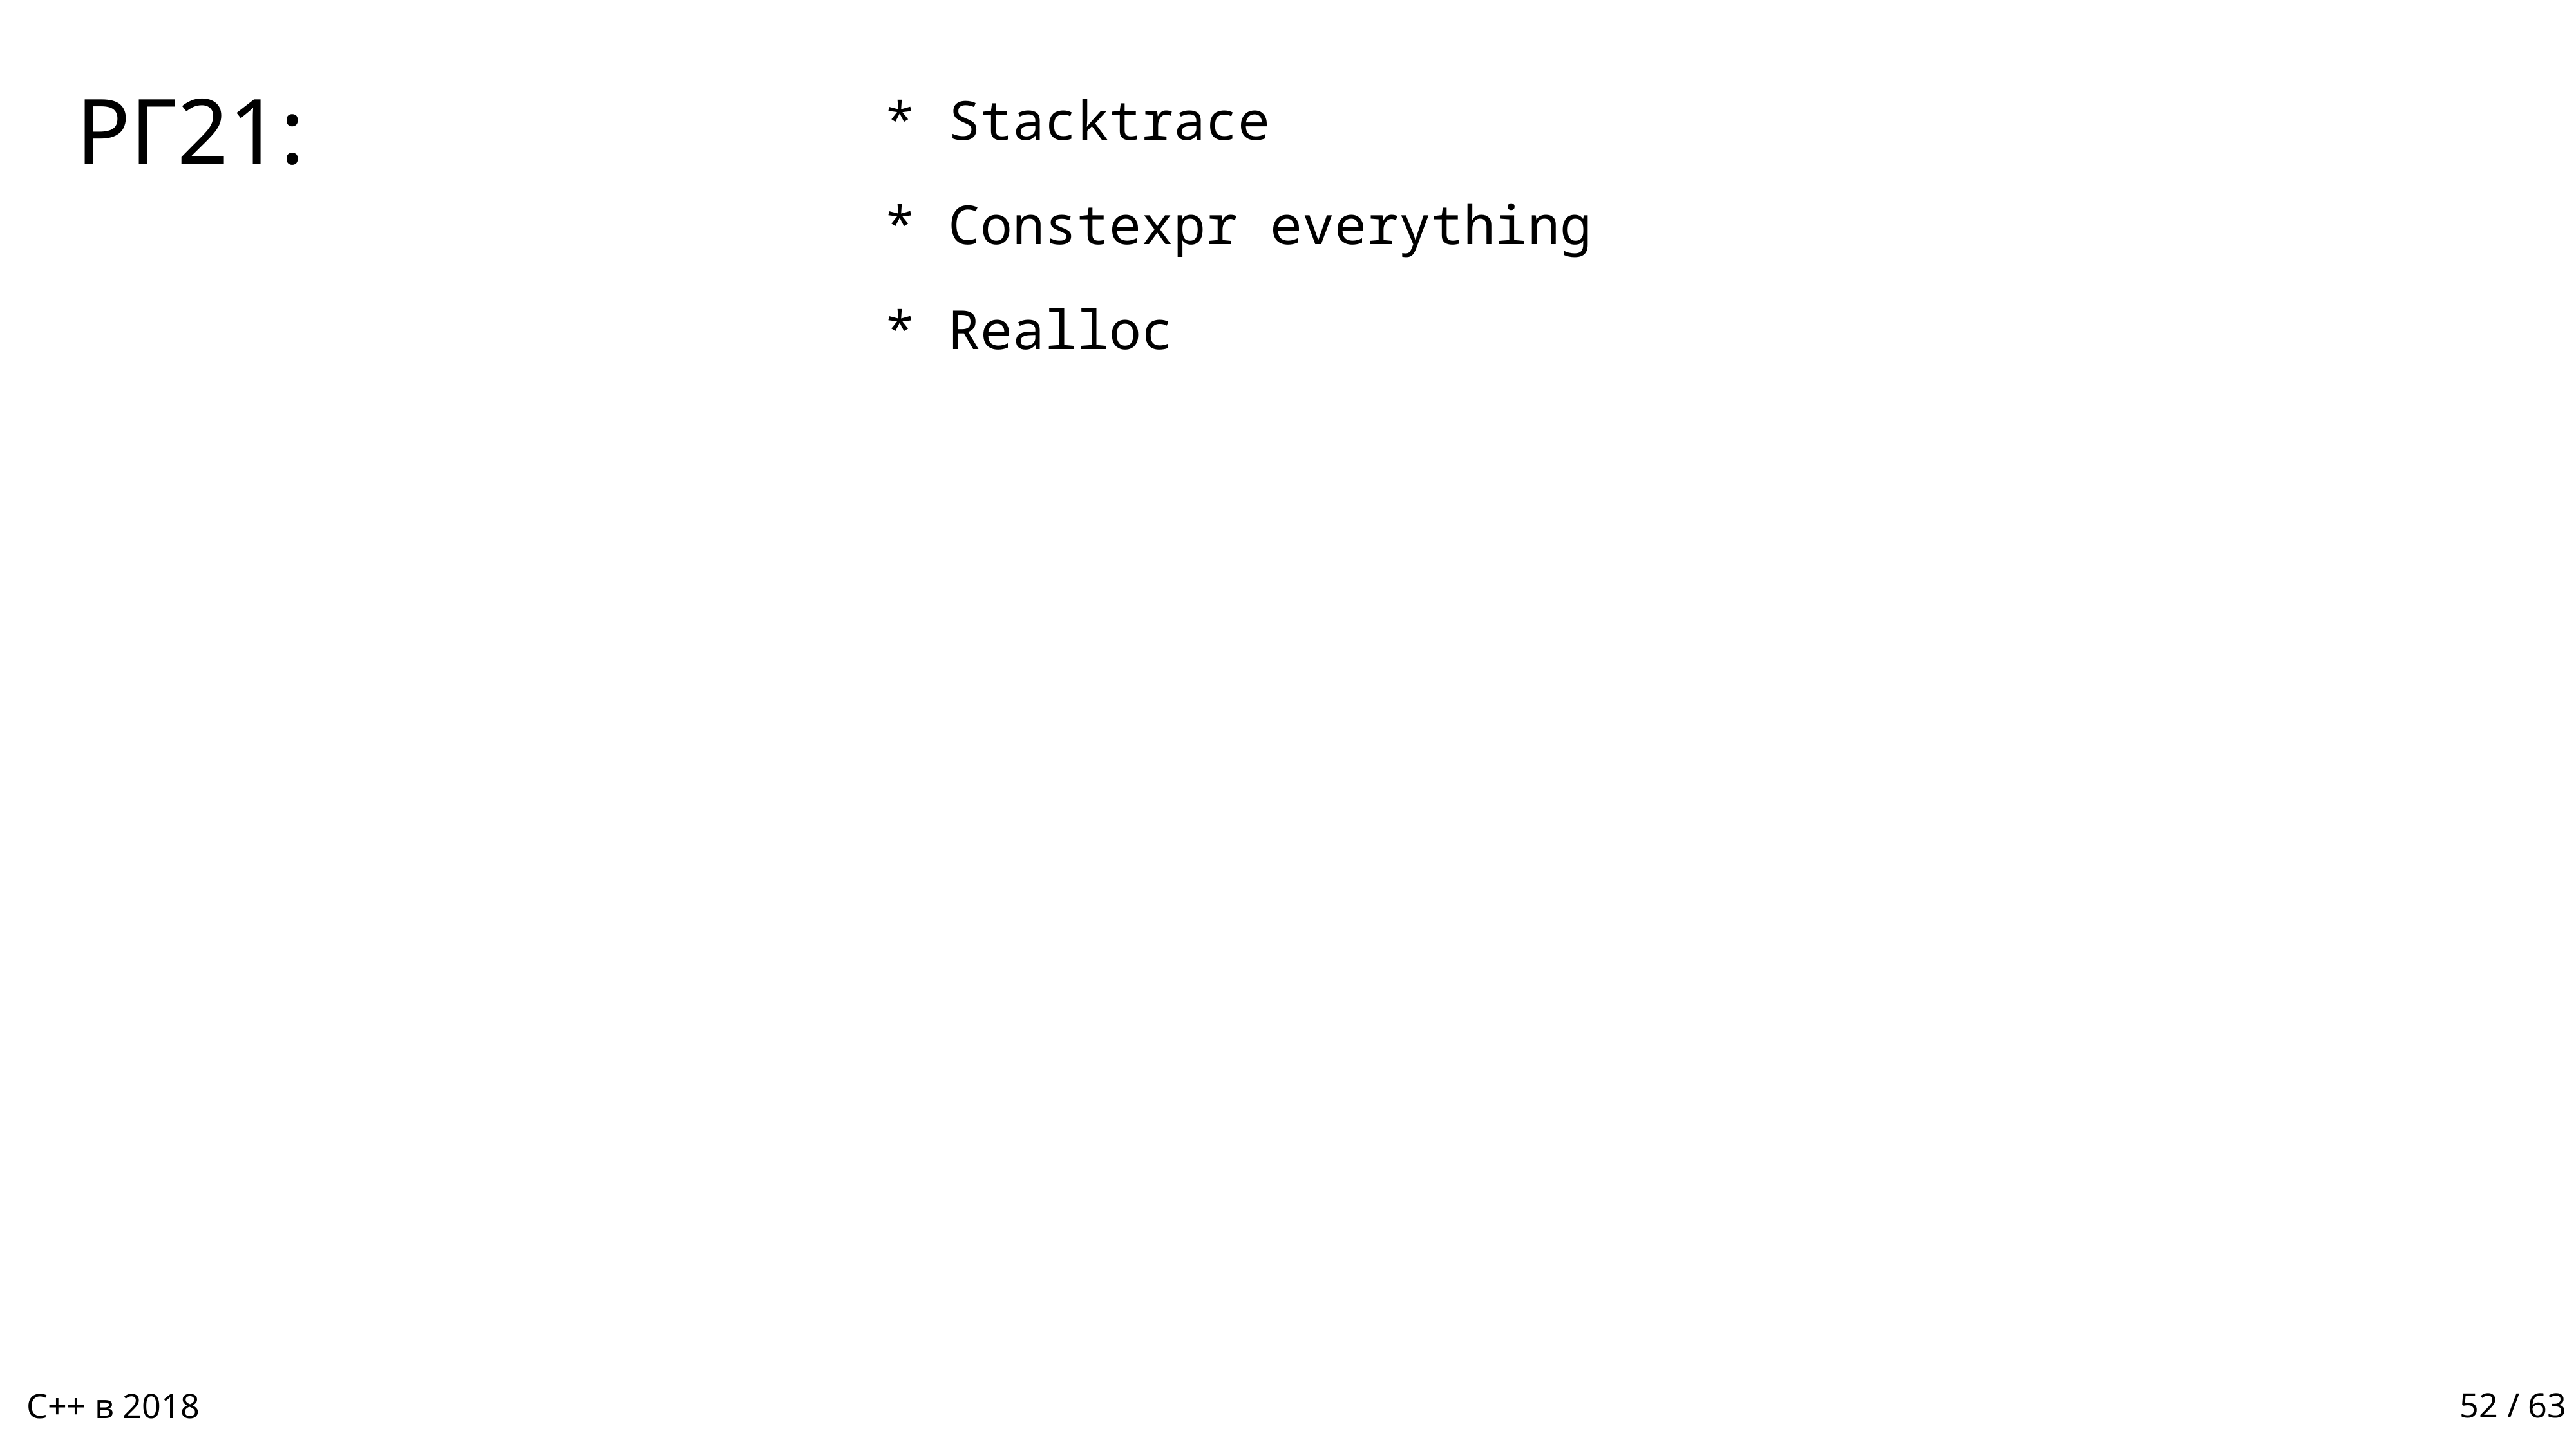

# РГ21:
* Stacktrace
* Constexpr everything
* Realloc
C++ в 2018